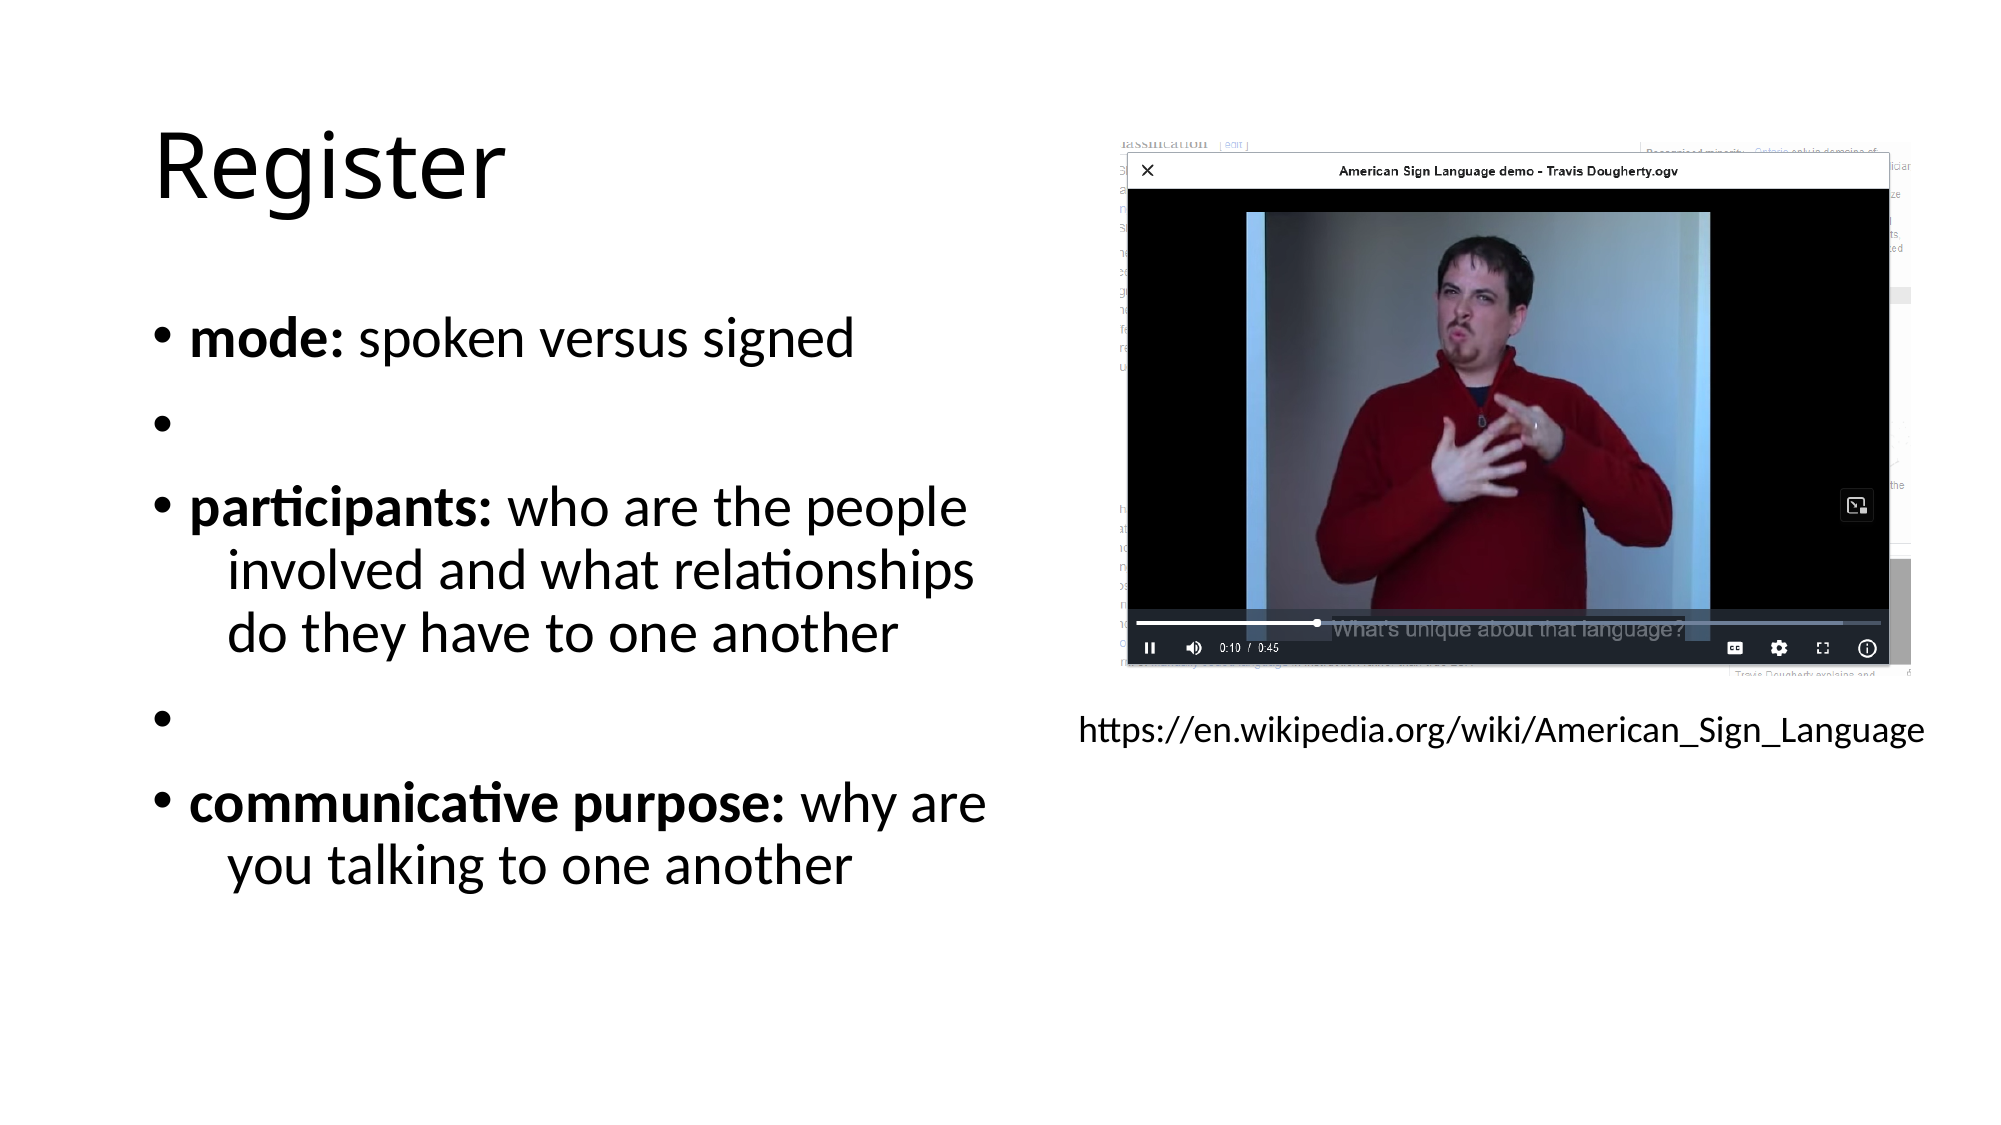

# Register
mode: spoken versus signed
participants: who are the people involved and what relationships do they have to one another
communicative purpose: why are you talking to one another
https://en.wikipedia.org/wiki/American_Sign_Language